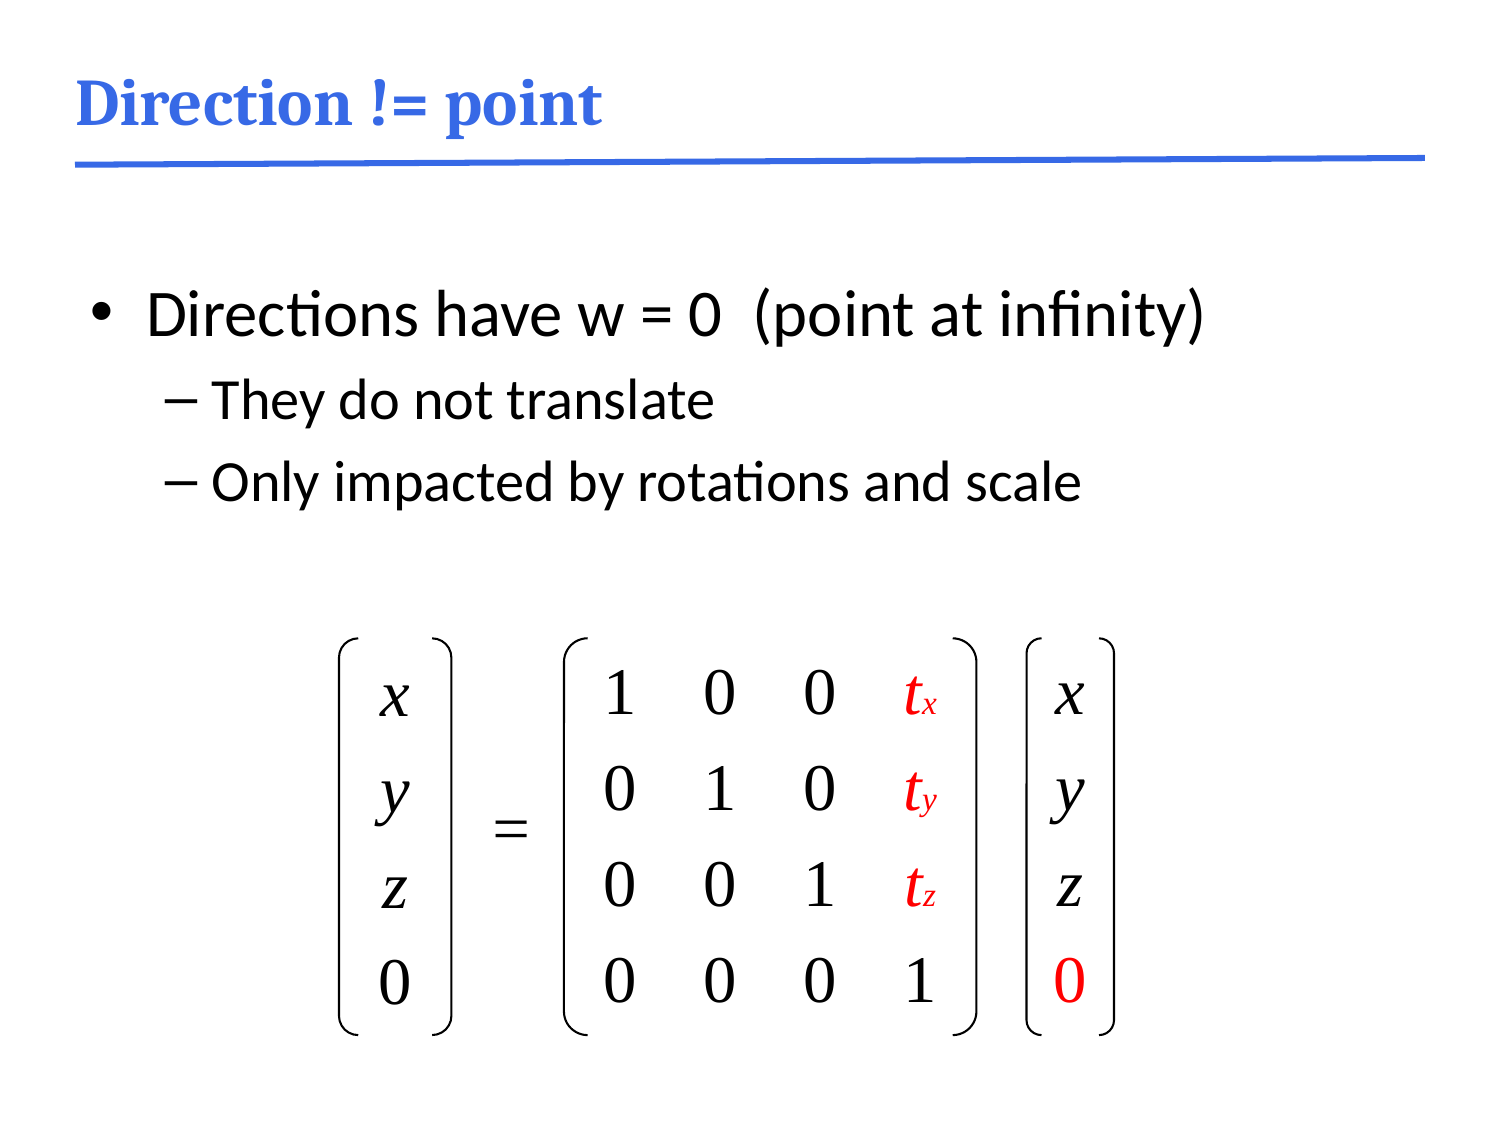

# Direction != point
Directions have w = 0 (point at infinity)
They do not translate
Only impacted by rotations and scale
1
0
0
0
0
1
0
0
0
0
1
0
tx
ty
tz
1
x
y
z
0
x
y
z
0
=